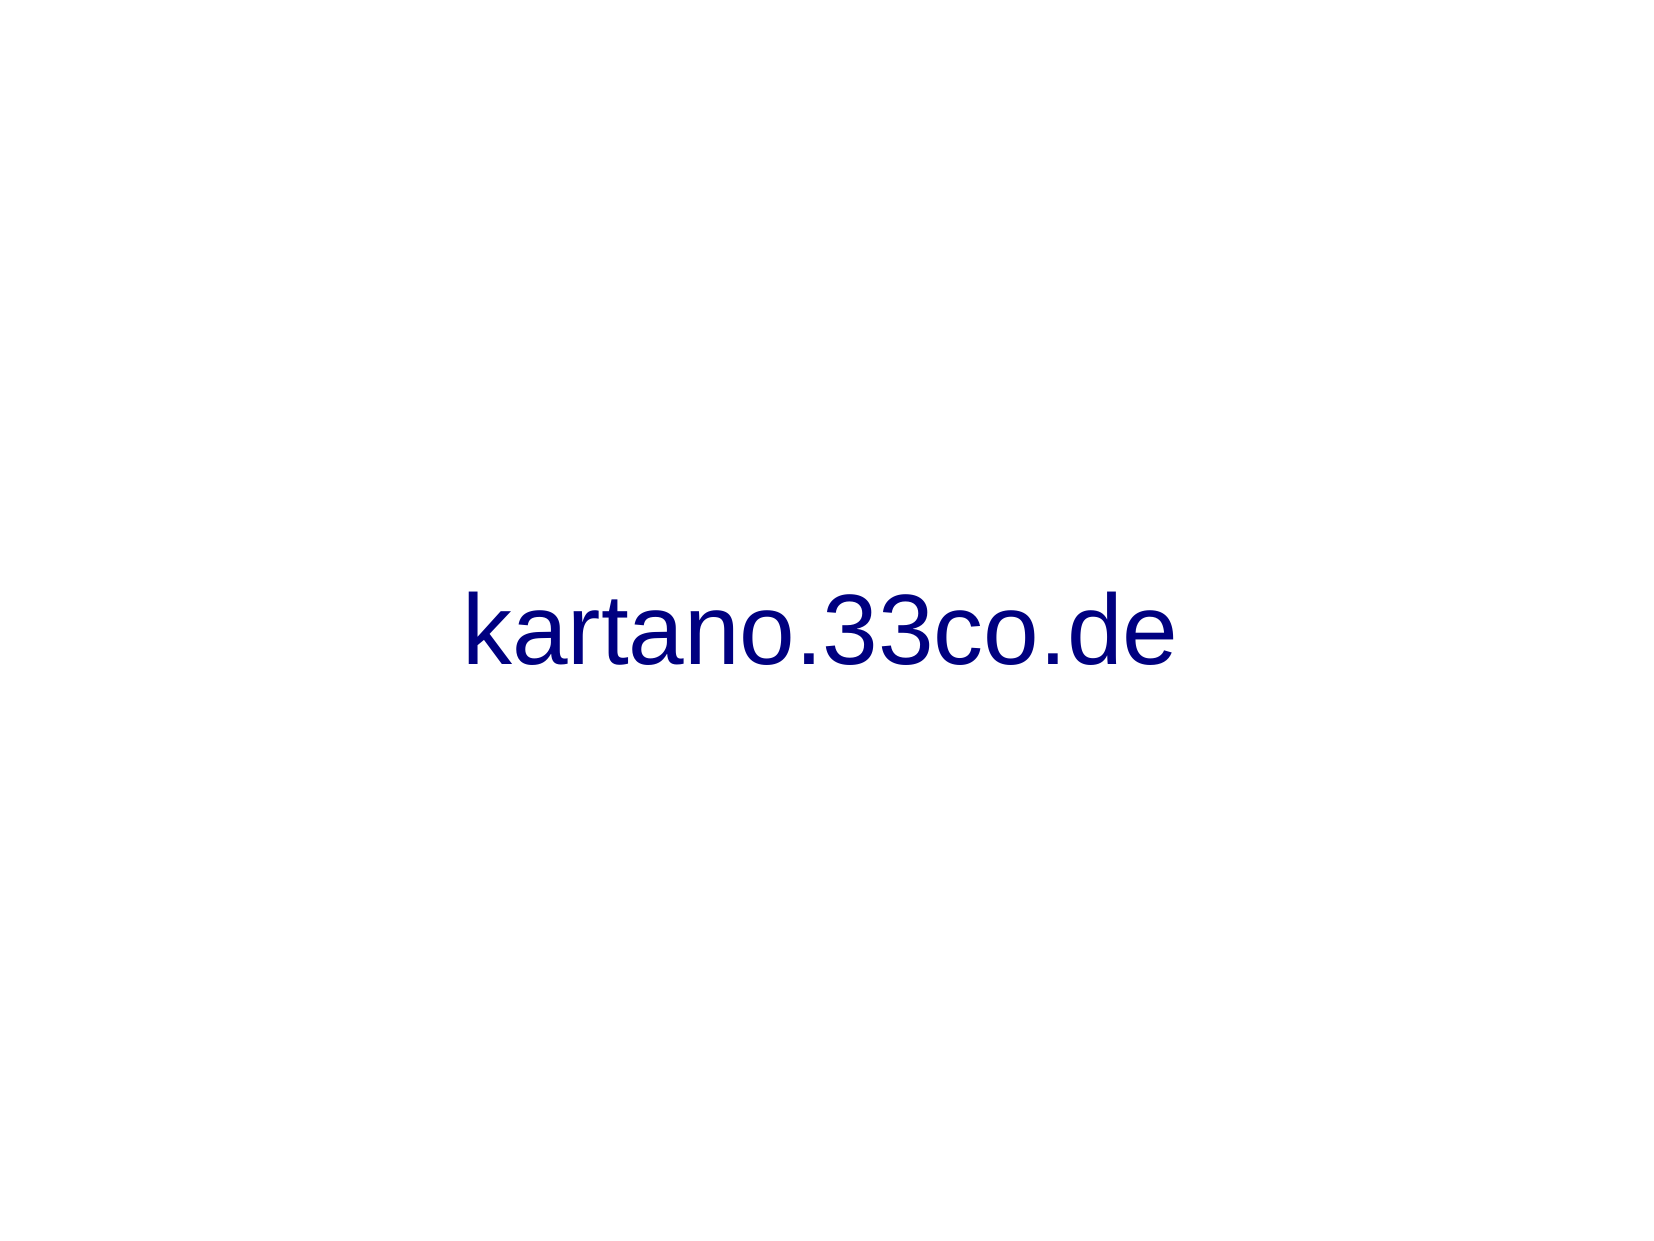

kartano.33co.de
© 2017 Kartano Tech Oy, All Rights Reserved.